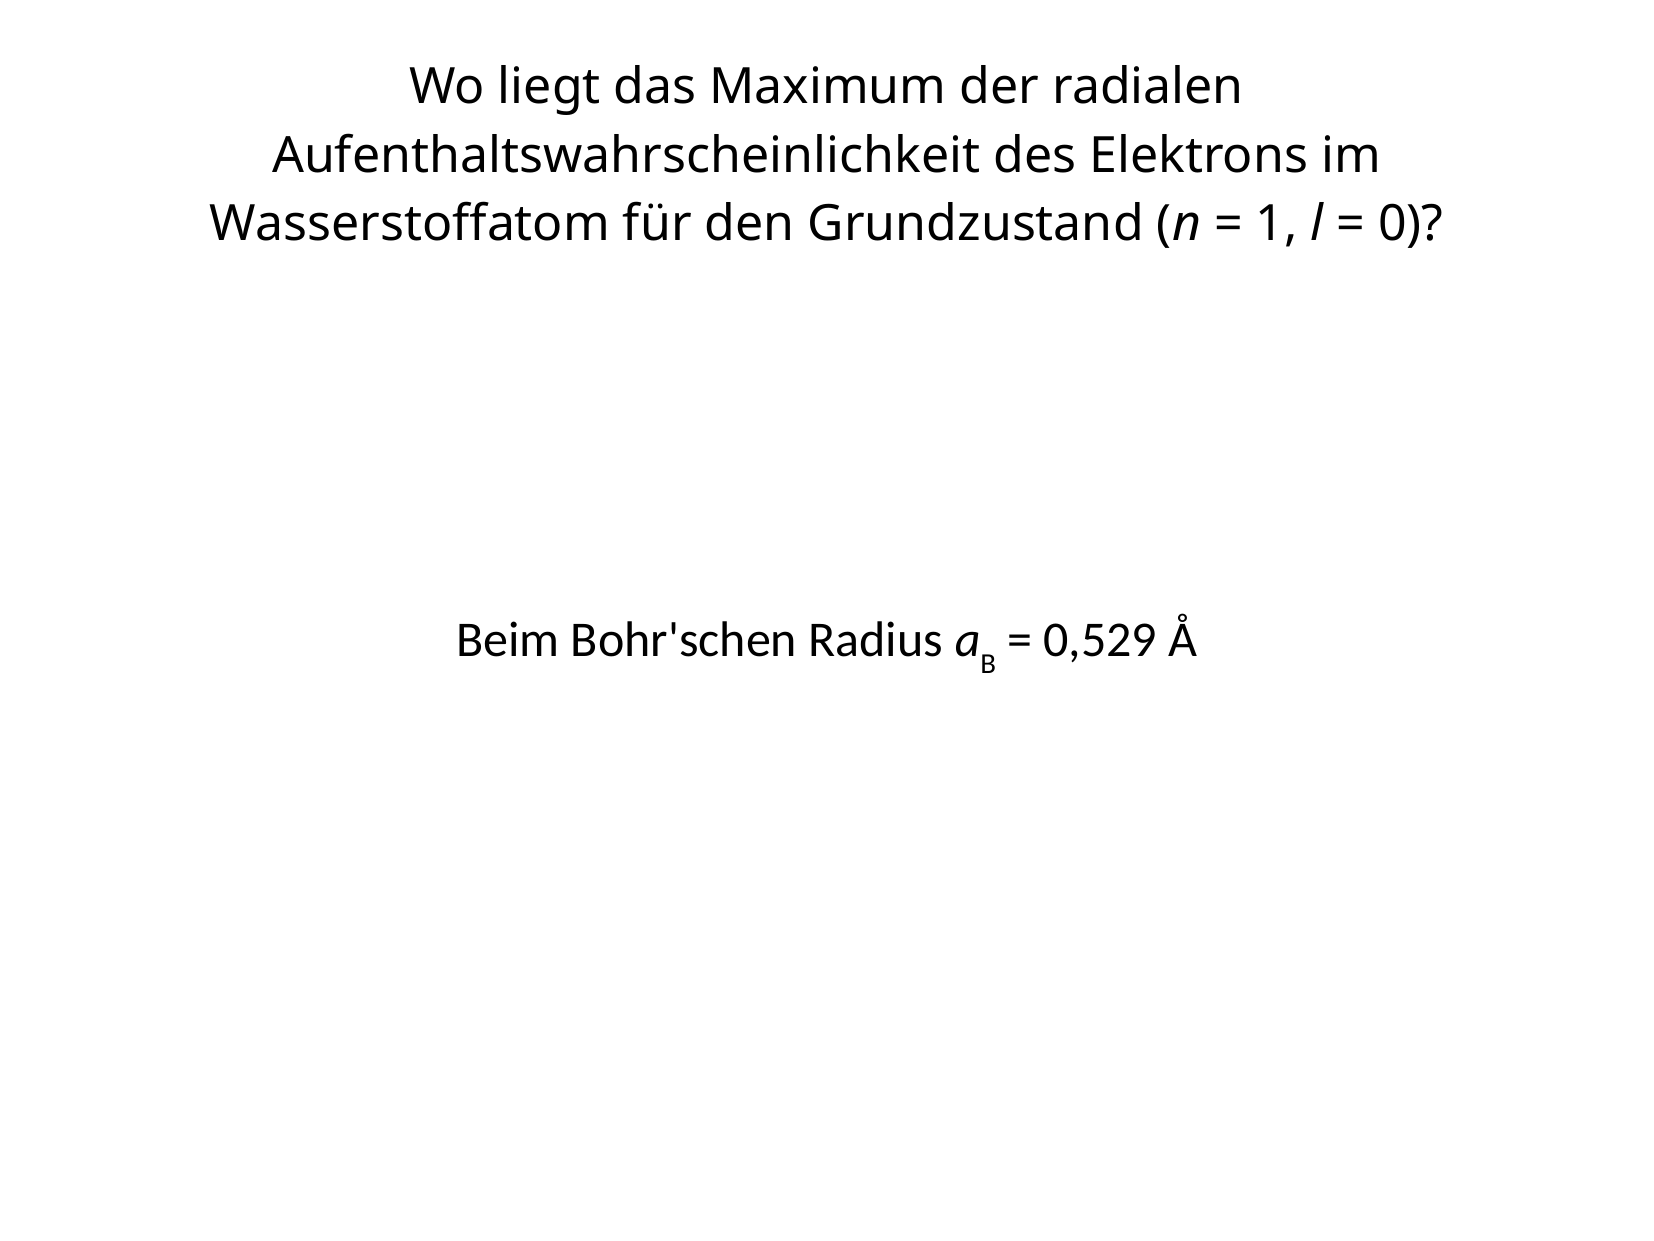

# Wo liegt das Maximum der radialen Aufenthaltswahrscheinlichkeit des Elektrons im Wasserstoffatom für den Grundzustand (n = 1, l = 0)?
Beim Bohr'schen Radius aB = 0,529 Å